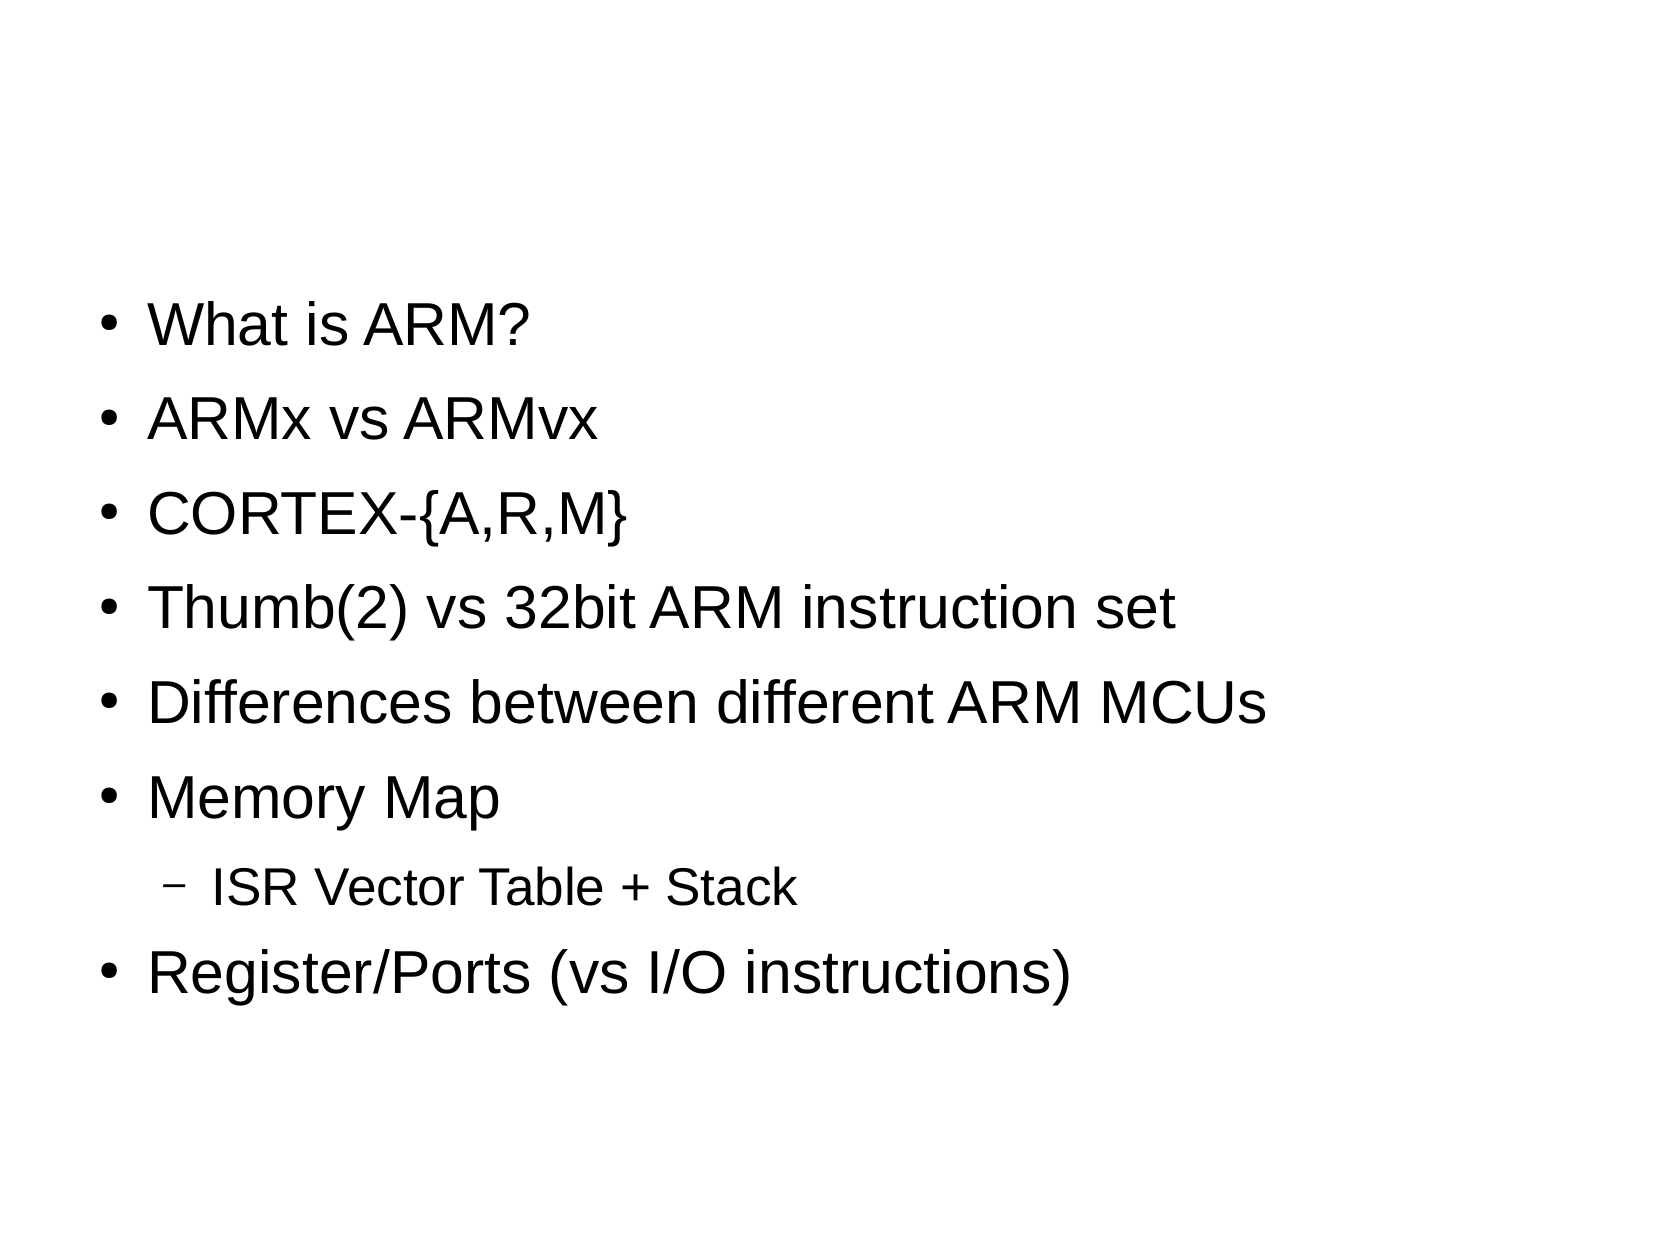

#
What is ARM?
ARMx vs ARMvx
CORTEX-{A,R,M}
Thumb(2) vs 32bit ARM instruction set
Differences between different ARM MCUs
Memory Map
ISR Vector Table + Stack
Register/Ports (vs I/O instructions)